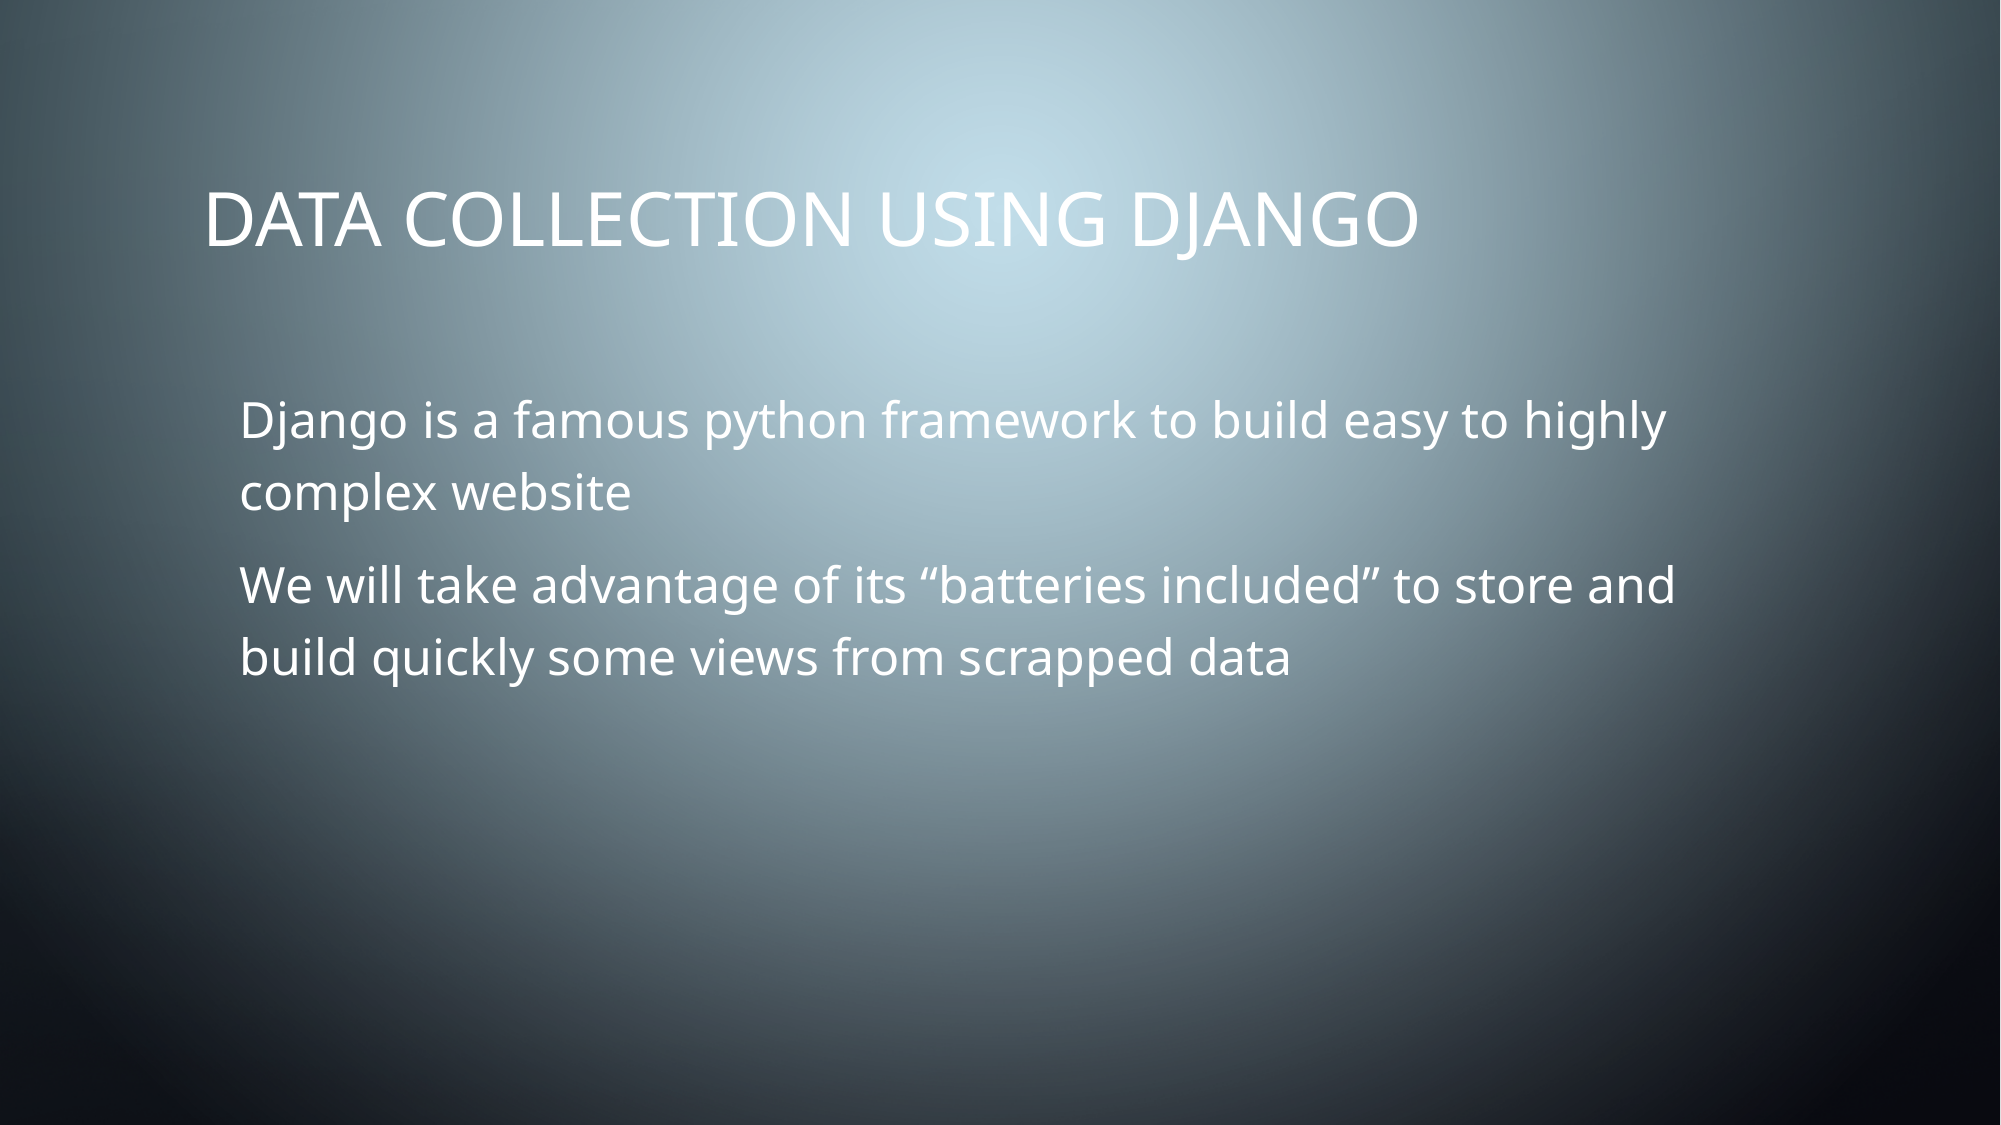

# data collection using django
Django is a famous python framework to build easy to highly complex website
We will take advantage of its “batteries included” to store and build quickly some views from scrapped data